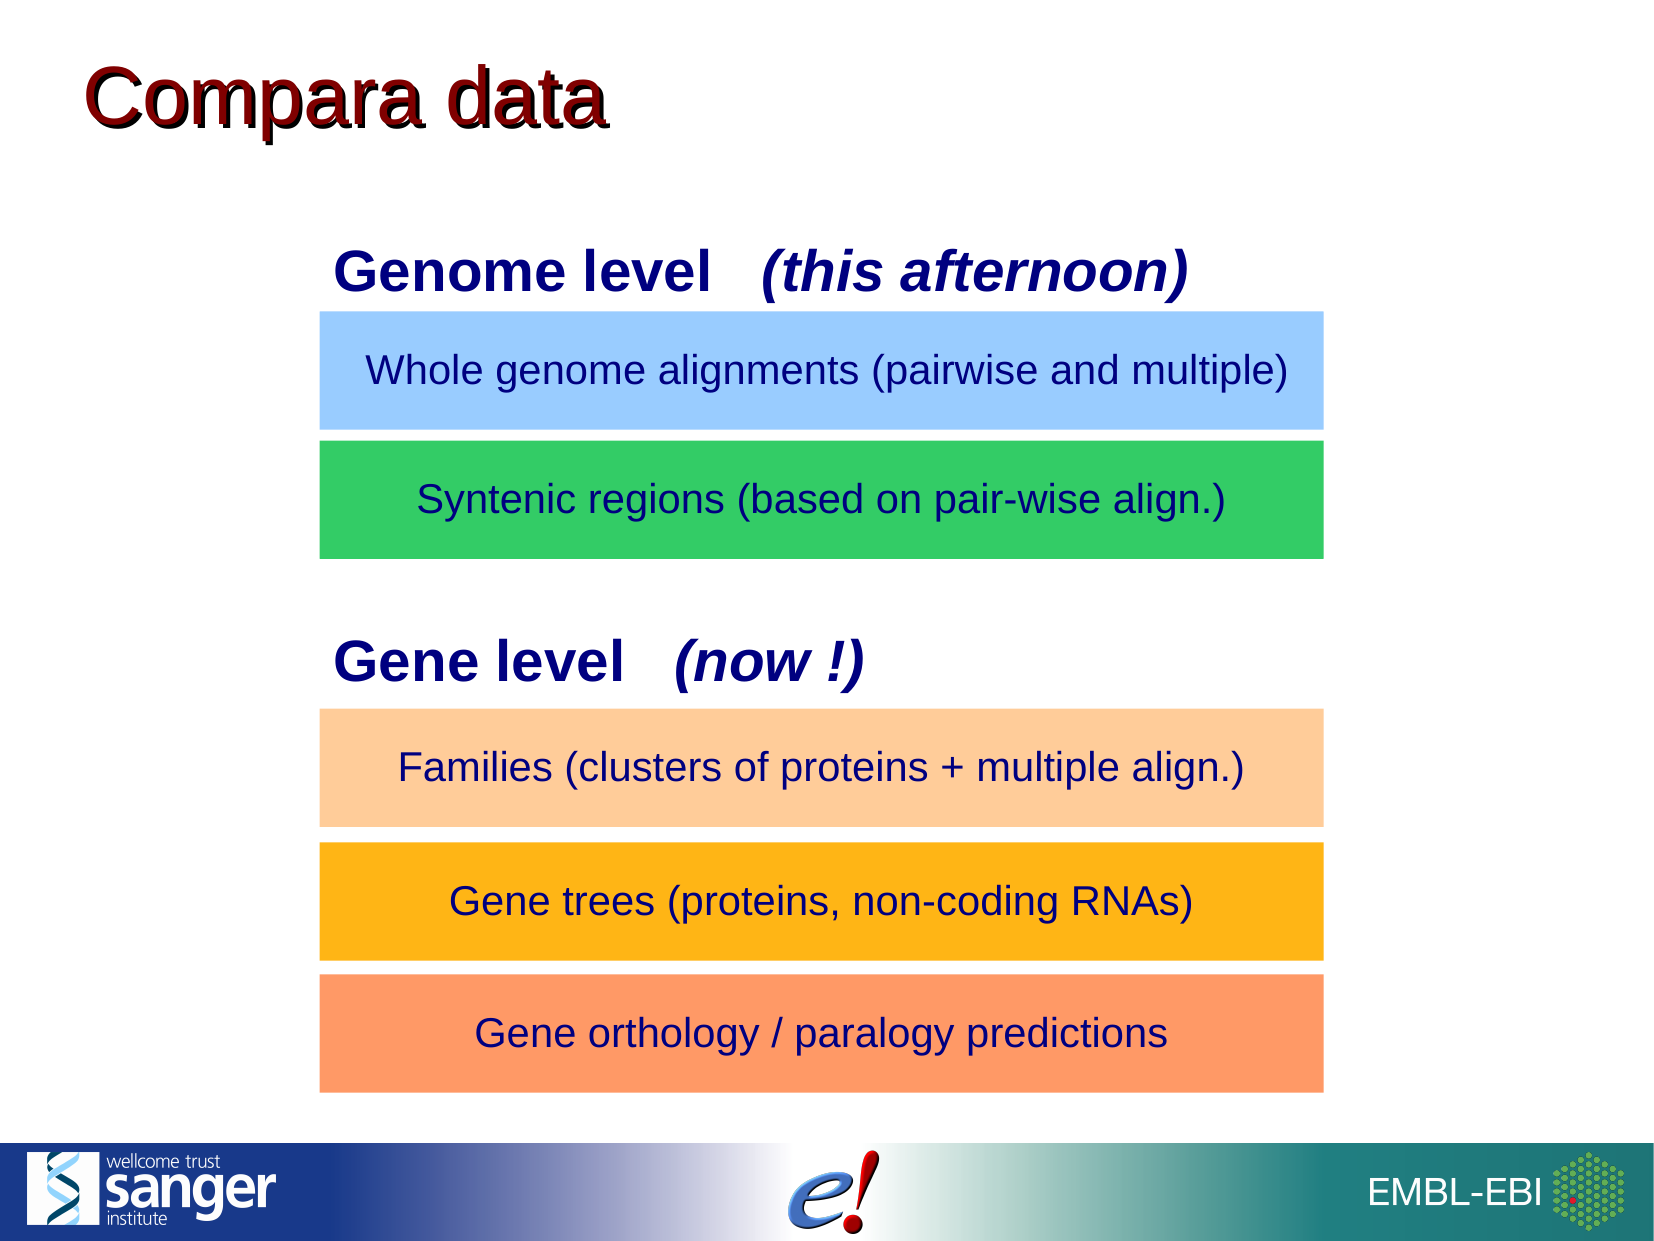

# Compara data
Genome level (this afternoon)
 Whole genome alignments (pairwise and multiple)‏
Syntenic regions (based on pair-wise align.)
Gene level (now !)
Families (clusters of proteins + multiple align.)
Gene trees (proteins, non-coding RNAs)
Gene orthology / paralogy predictions